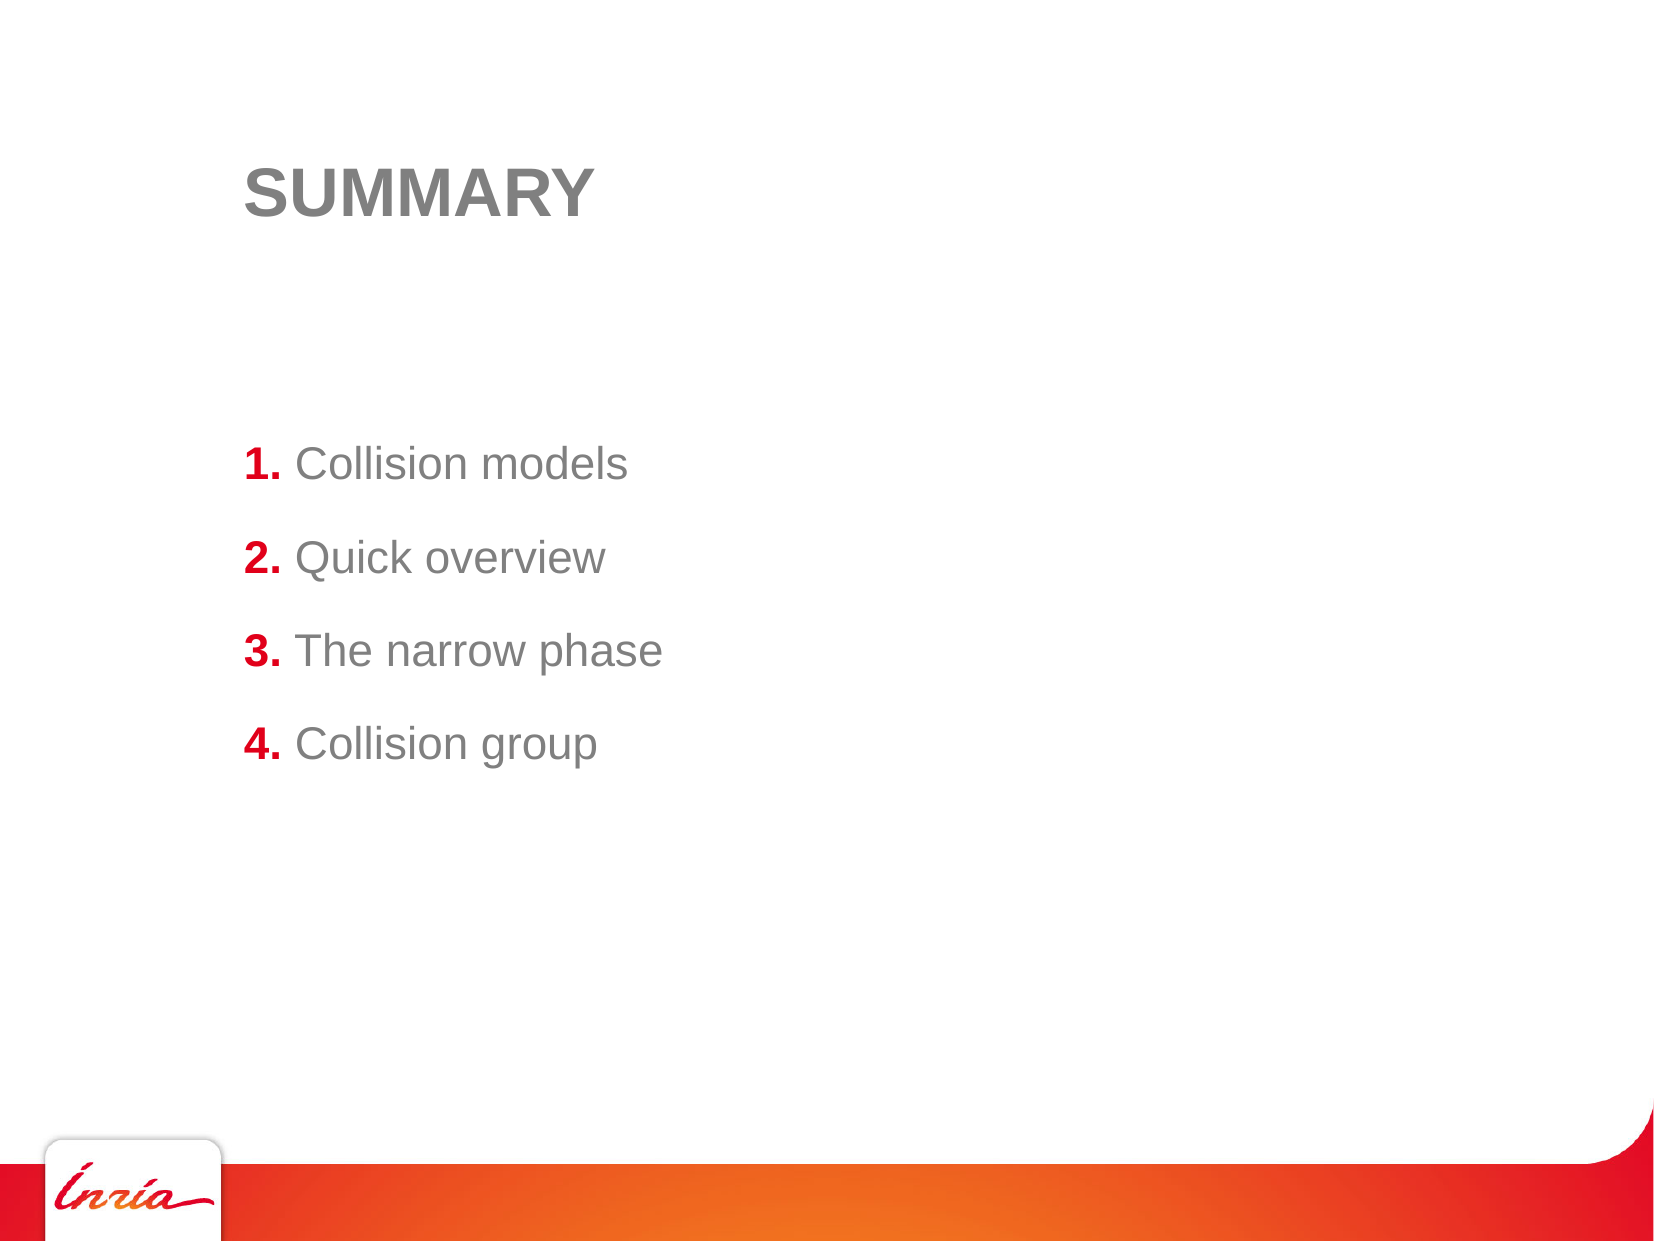

# SUMMARY
1. Collision models
2. Quick overview
3. The narrow phase
4. Collision group